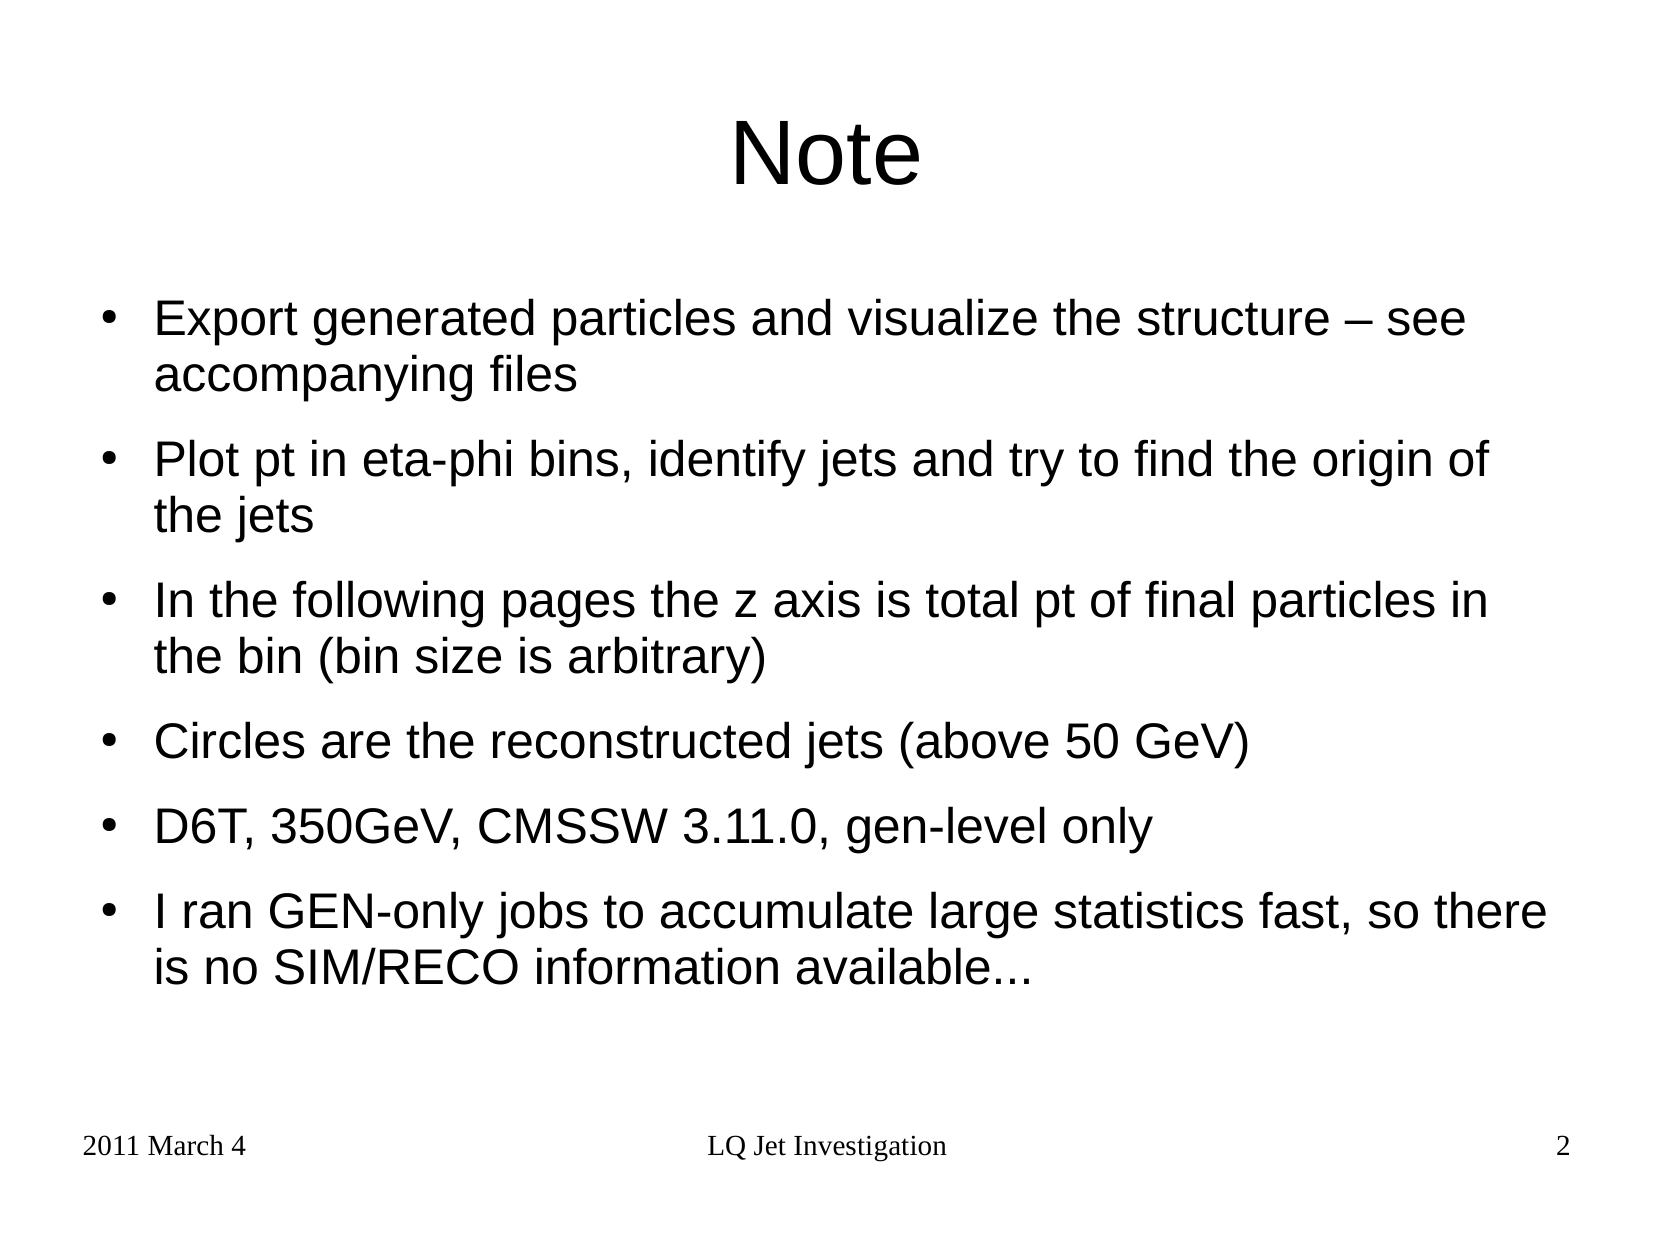

# Note
Export generated particles and visualize the structure – see accompanying files
Plot pt in eta-phi bins, identify jets and try to find the origin of the jets
In the following pages the z axis is total pt of final particles in the bin (bin size is arbitrary)
Circles are the reconstructed jets (above 50 GeV)
D6T, 350GeV, CMSSW 3.11.0, gen-level only
I ran GEN-only jobs to accumulate large statistics fast, so there is no SIM/RECO information available...
2011 March 4
LQ Jet Investigation
2